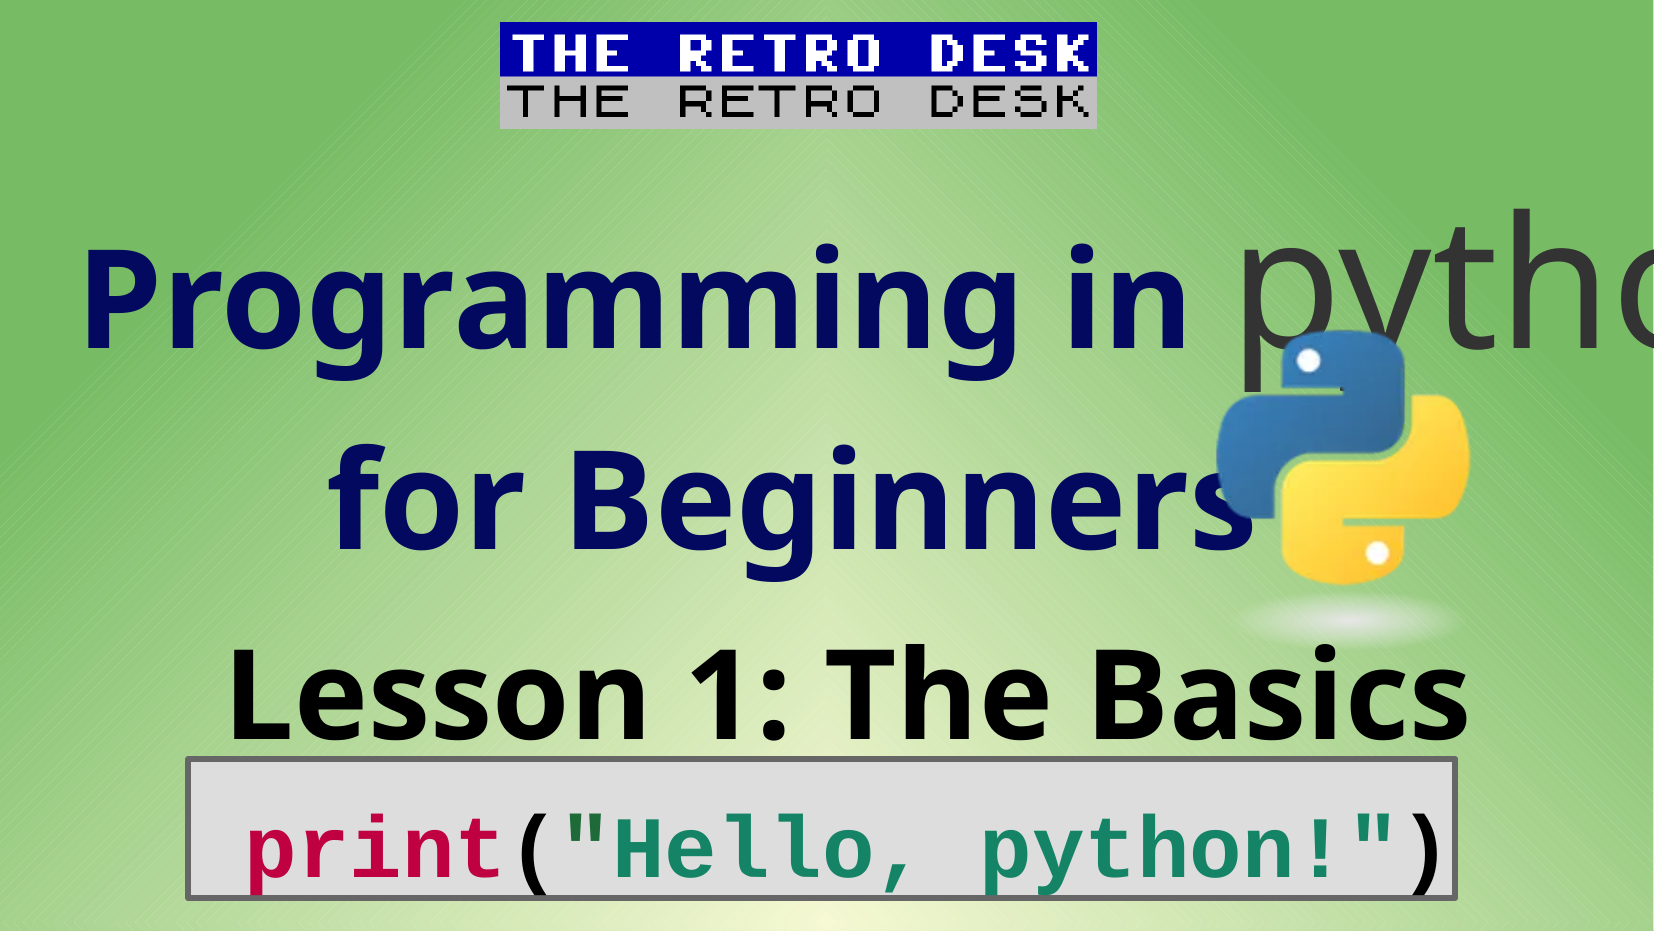

Programming in python
 for Beginners
Lesson 1: The Basics
print("Hello, python!")